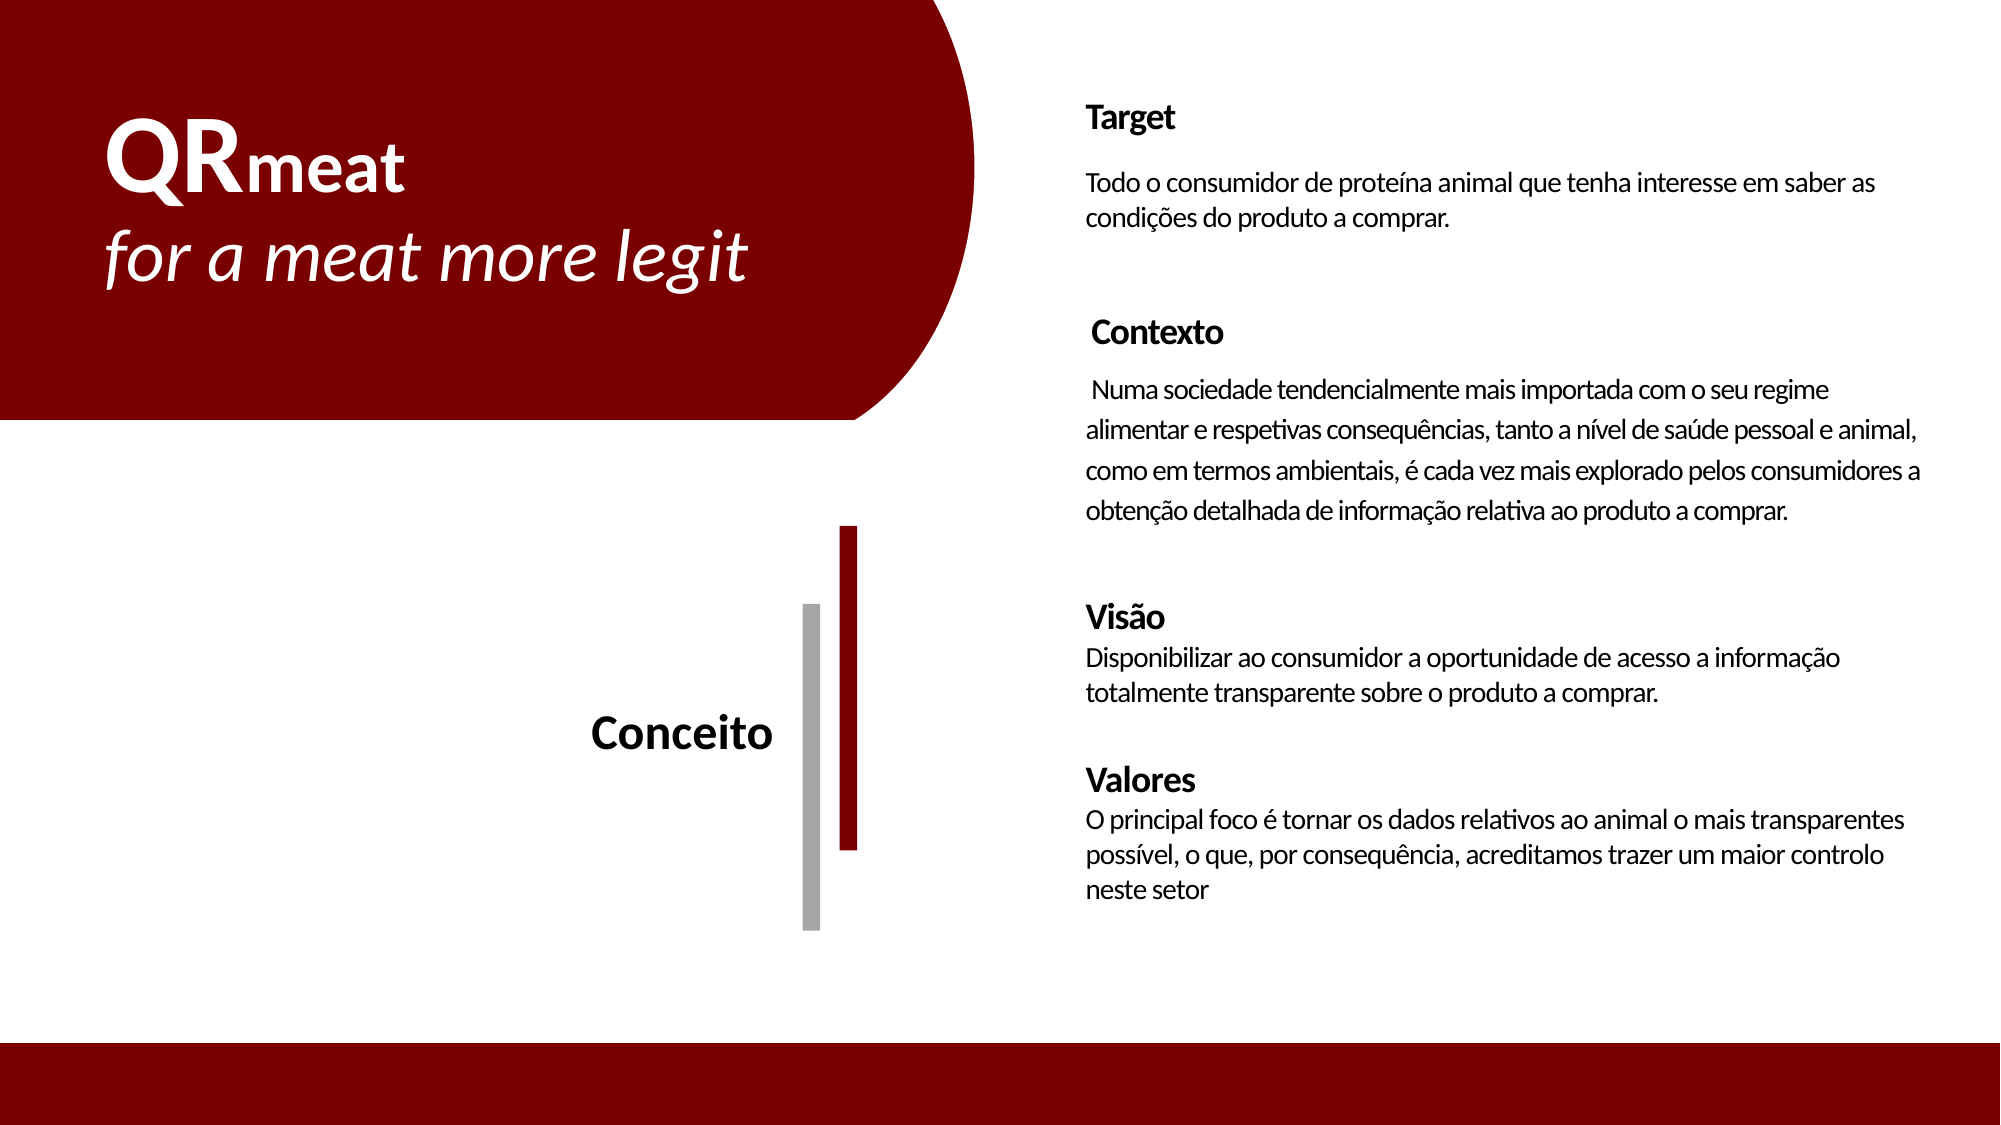

# QRmeat for a meat more legit
Target
Todo o consumidor de proteína animal que tenha interesse em saber as condições do produto a comprar.
Contexto
Numa sociedade tendencialmente mais importada com o seu regime alimentar e respetivas consequências, tanto a nível de saúde pessoal e animal, como em termos ambientais, é cada vez mais explorado pelos consumidores a obtenção detalhada de informação relativa ao produto a comprar.
Visão
Disponibilizar ao consumidor a oportunidade de acesso a informação totalmente transparente sobre o produto a comprar.
Valores
O principal foco é tornar os dados relativos ao animal o mais transparentes possível, o que, por consequência, acreditamos trazer um maior controlo neste setor
Conceito